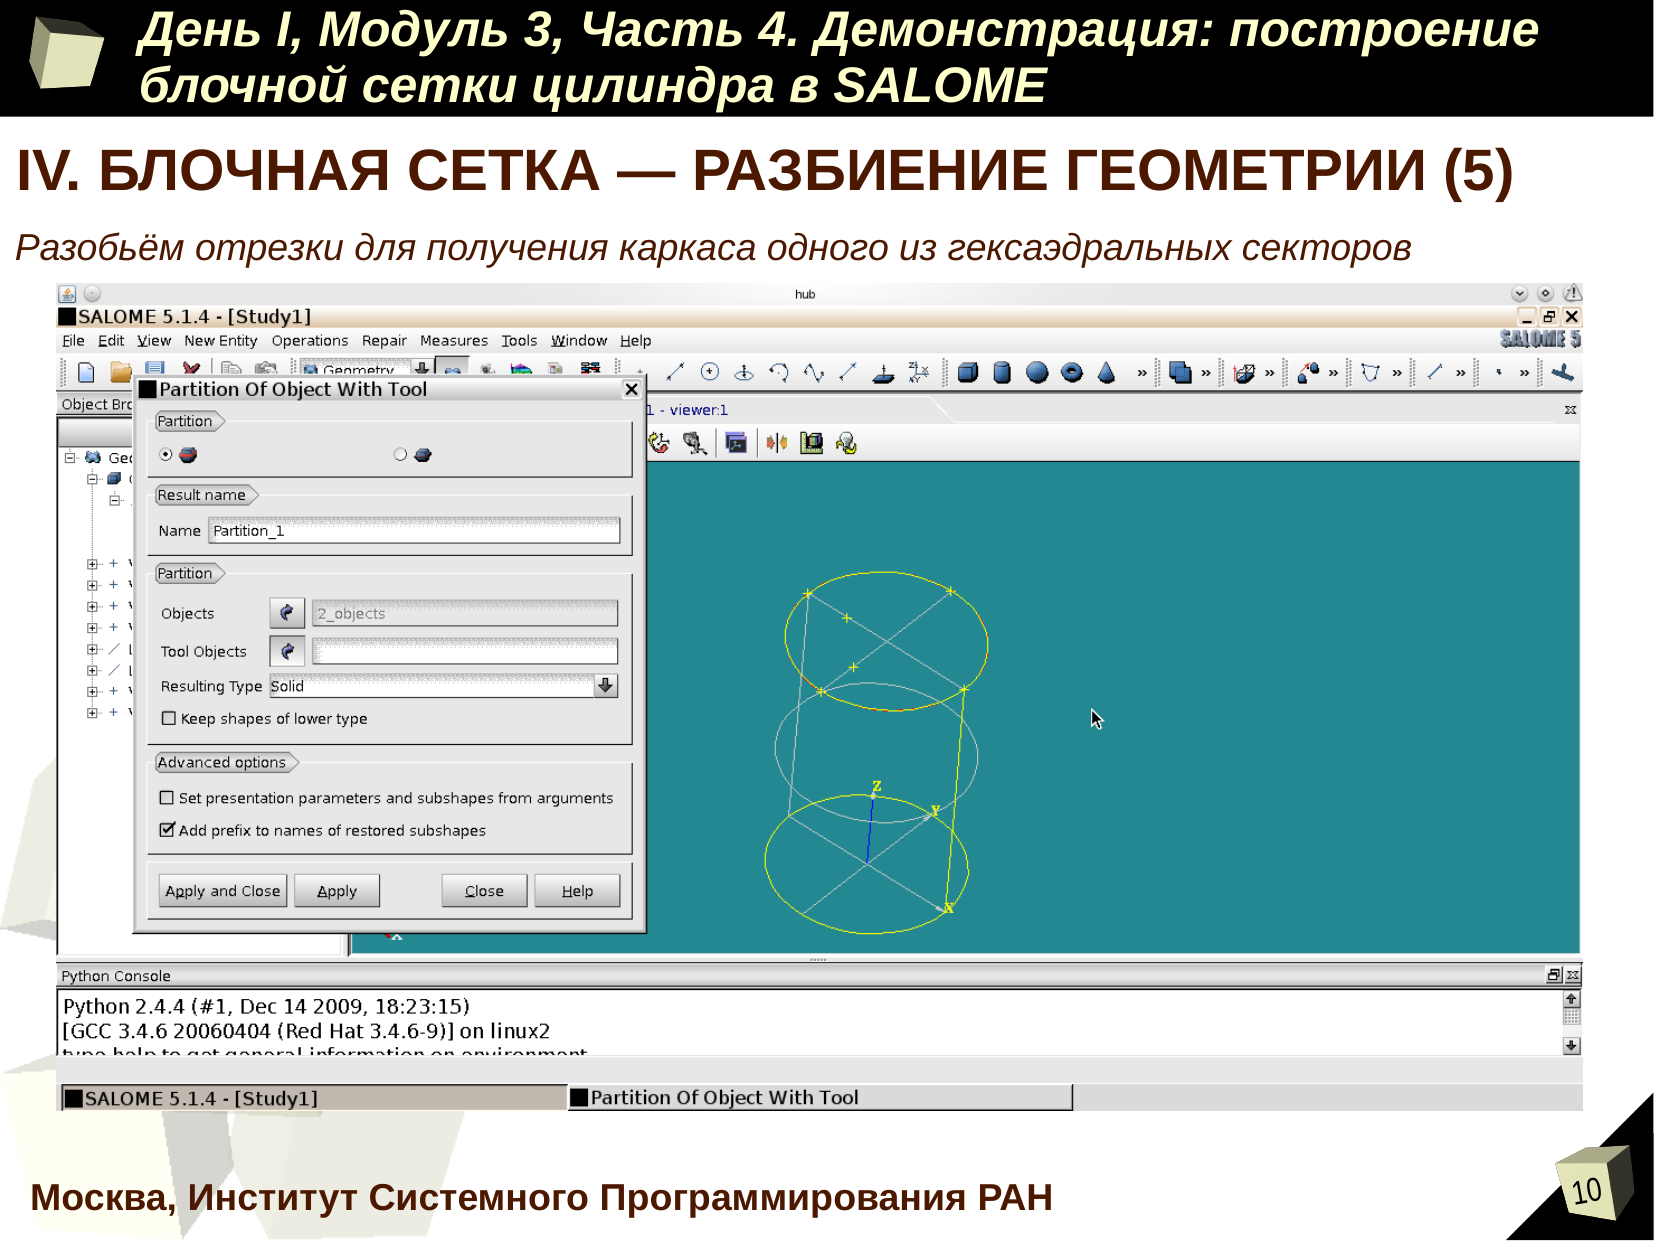

IV. БЛОЧНАЯ СЕТКА — РАЗБИЕНИЕ ГЕОМЕТРИИ (5)
Разобьём отрезки для получения каркаса одного из гексаэдральных секторов